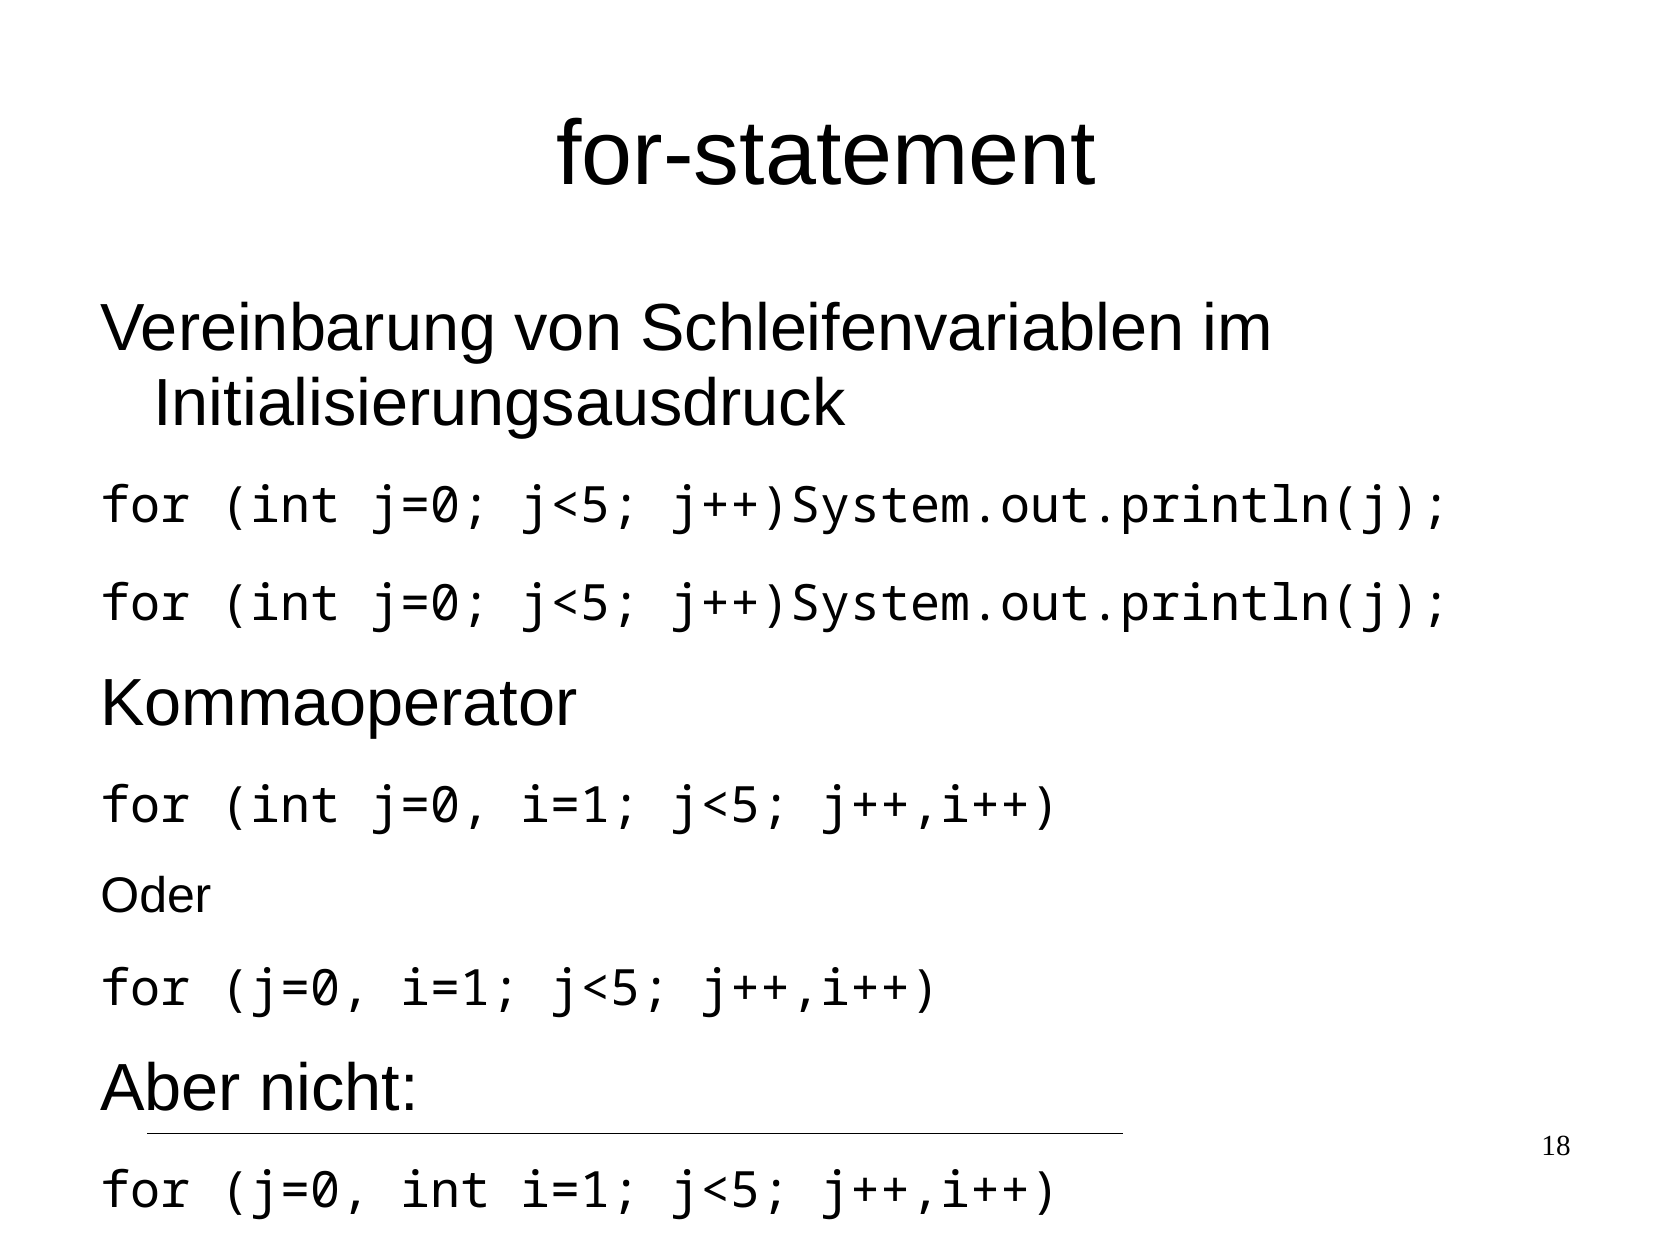

# for-statement
Vereinbarung von Schleifenvariablen im Initialisierungsausdruck
for (int j=0; j<5; j++)System.out.println(j);
for (int j=0; j<5; j++)System.out.println(j);
Kommaoperator
for (int j=0, i=1; j<5; j++,i++)
Oder
for (j=0, i=1; j<5; j++,i++)
Aber nicht:
for (j=0, int i=1; j<5; j++,i++)
18